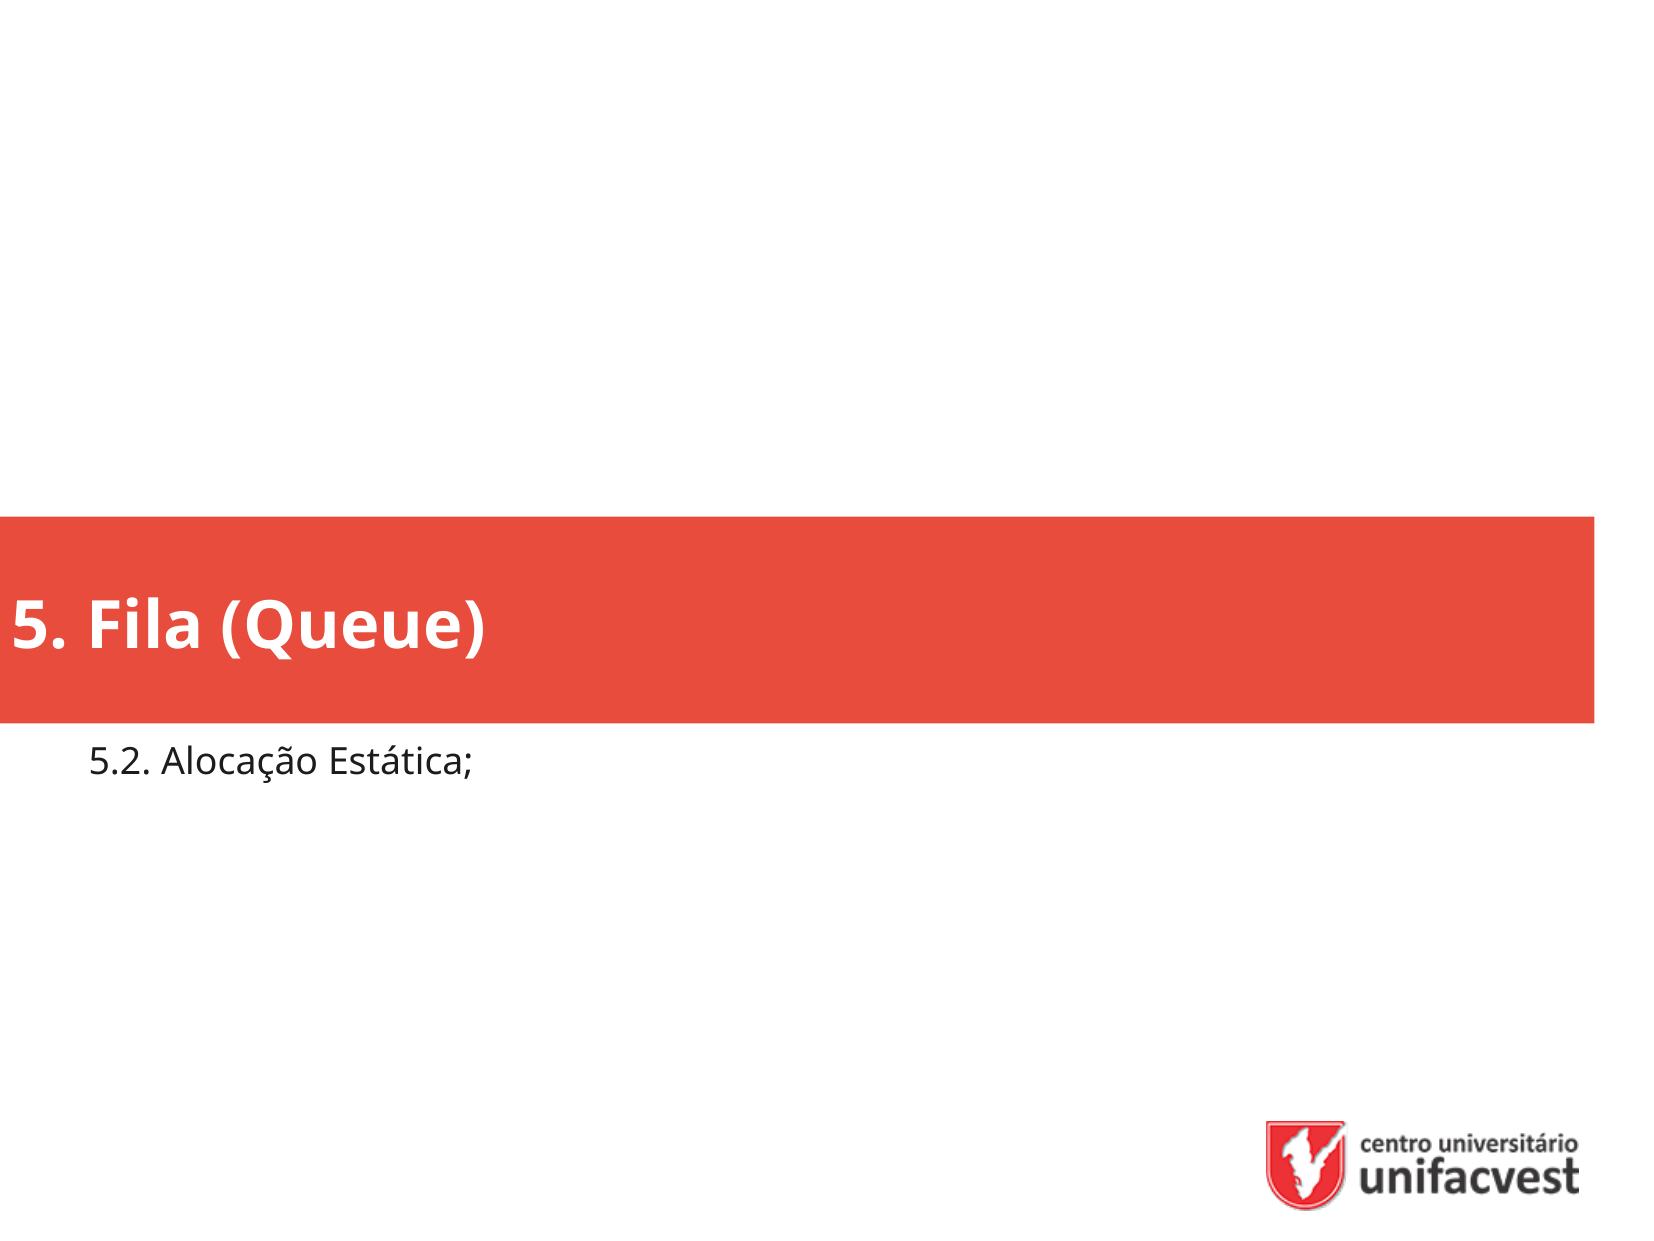

5. Fila (Queue)
# 5.2. Alocação Estática;